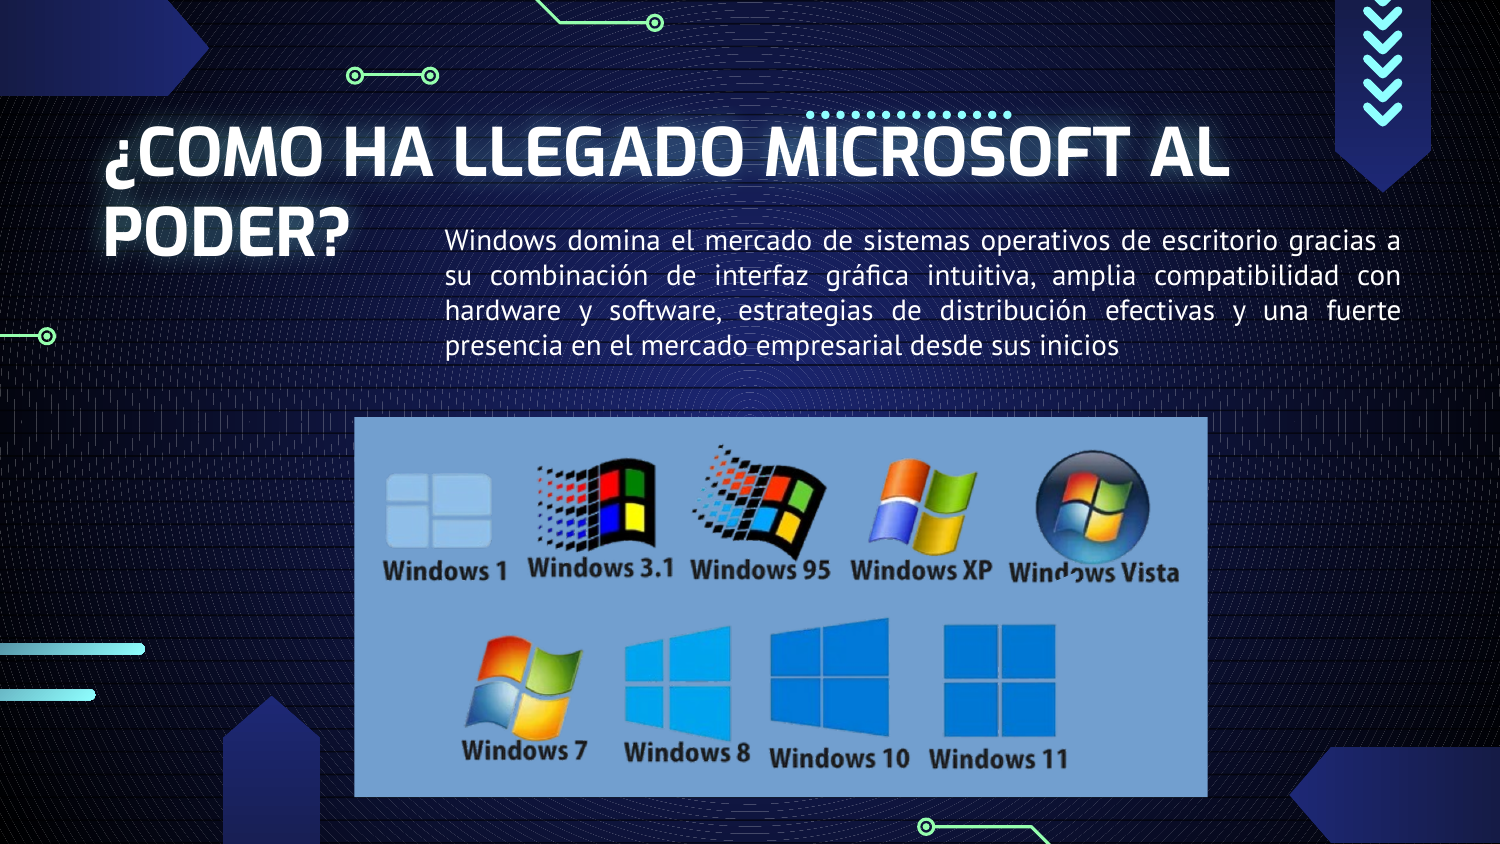

# ¿COMO HA LLEGADO MICROSOFT AL PODER?
Windows domina el mercado de sistemas operativos de escritorio gracias a su combinación de interfaz gráfica intuitiva, amplia compatibilidad con hardware y software, estrategias de distribución efectivas y una fuerte presencia en el mercado empresarial desde sus inicios